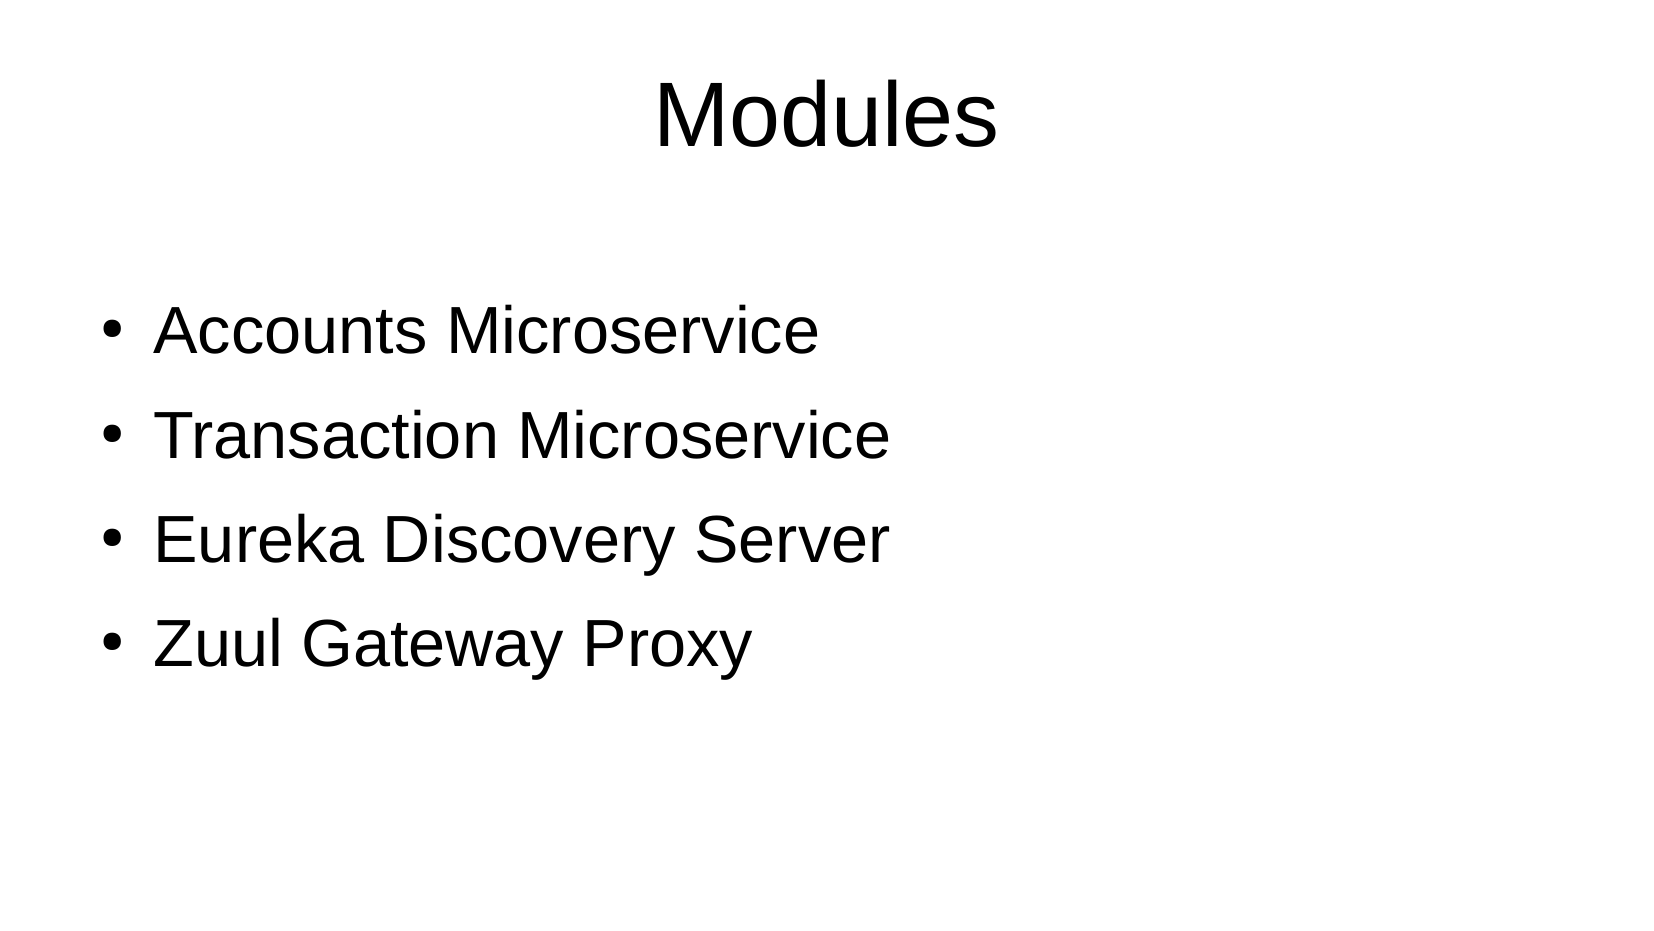

# Modules
Accounts Microservice
Transaction Microservice
Eureka Discovery Server
Zuul Gateway Proxy